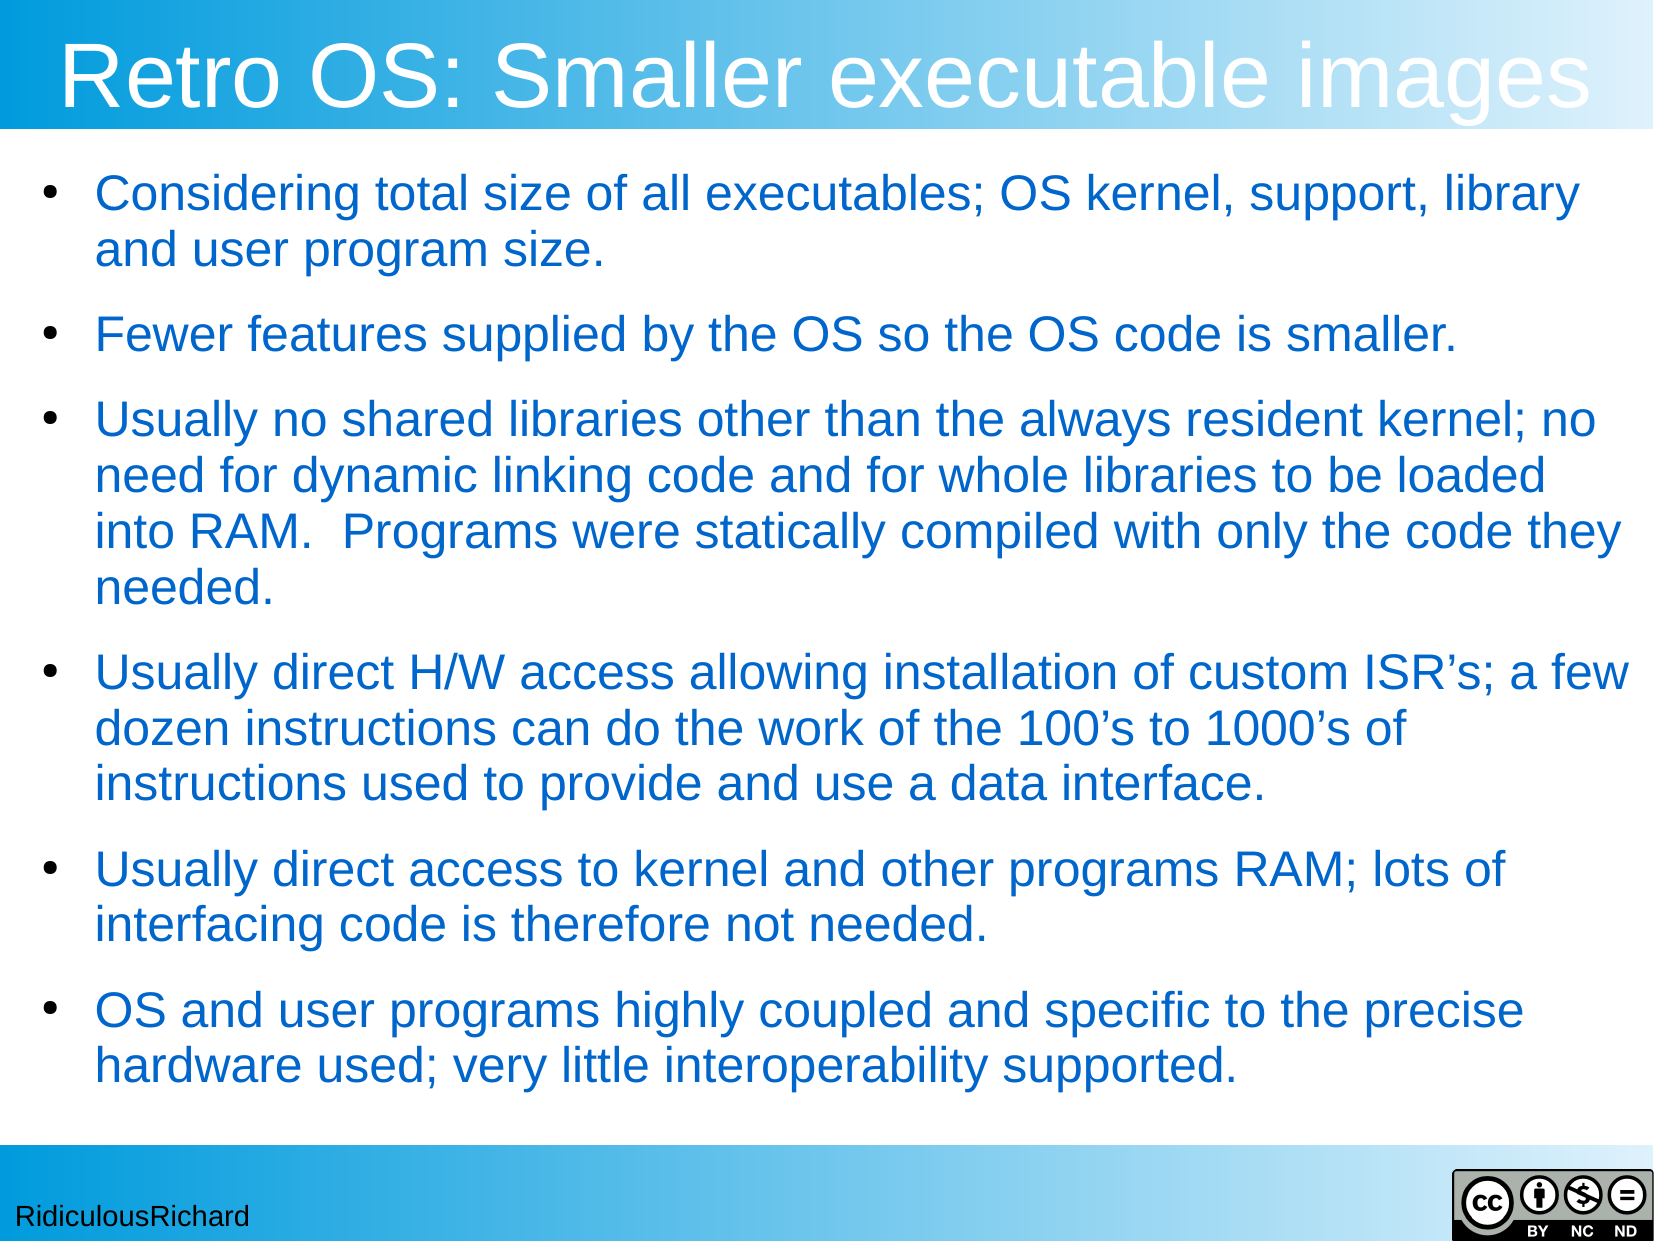

# Retro OS: Smaller executable images
Considering total size of all executables; OS kernel, support, library and user program size.
Fewer features supplied by the OS so the OS code is smaller.
Usually no shared libraries other than the always resident kernel; no need for dynamic linking code and for whole libraries to be loaded into RAM. Programs were statically compiled with only the code they needed.
Usually direct H/W access allowing installation of custom ISR’s; a few dozen instructions can do the work of the 100’s to 1000’s of instructions used to provide and use a data interface.
Usually direct access to kernel and other programs RAM; lots of interfacing code is therefore not needed.
OS and user programs highly coupled and specific to the precise hardware used; very little interoperability supported.